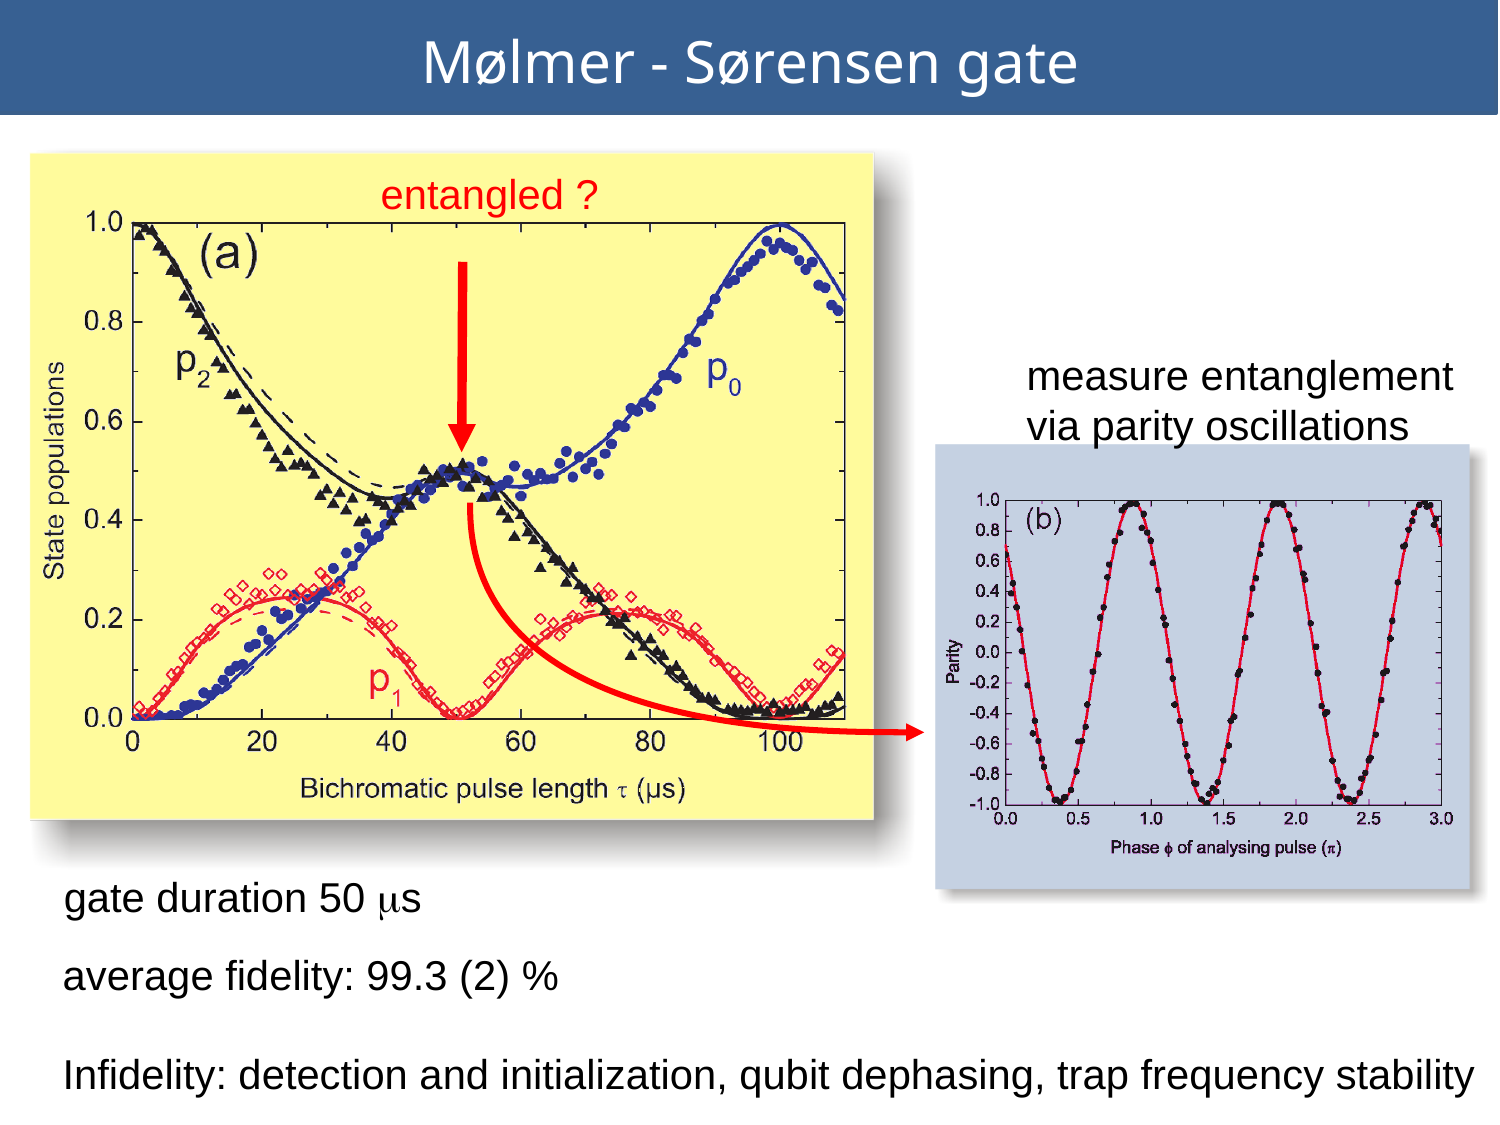

Mølmer - Sørensen gate
entangled ?
measure entanglement
via parity oscillations
gate duration 50 ms
average fidelity: 99.3 (2) %
Infidelity: detection and initialization, qubit dephasing, trap frequency stability